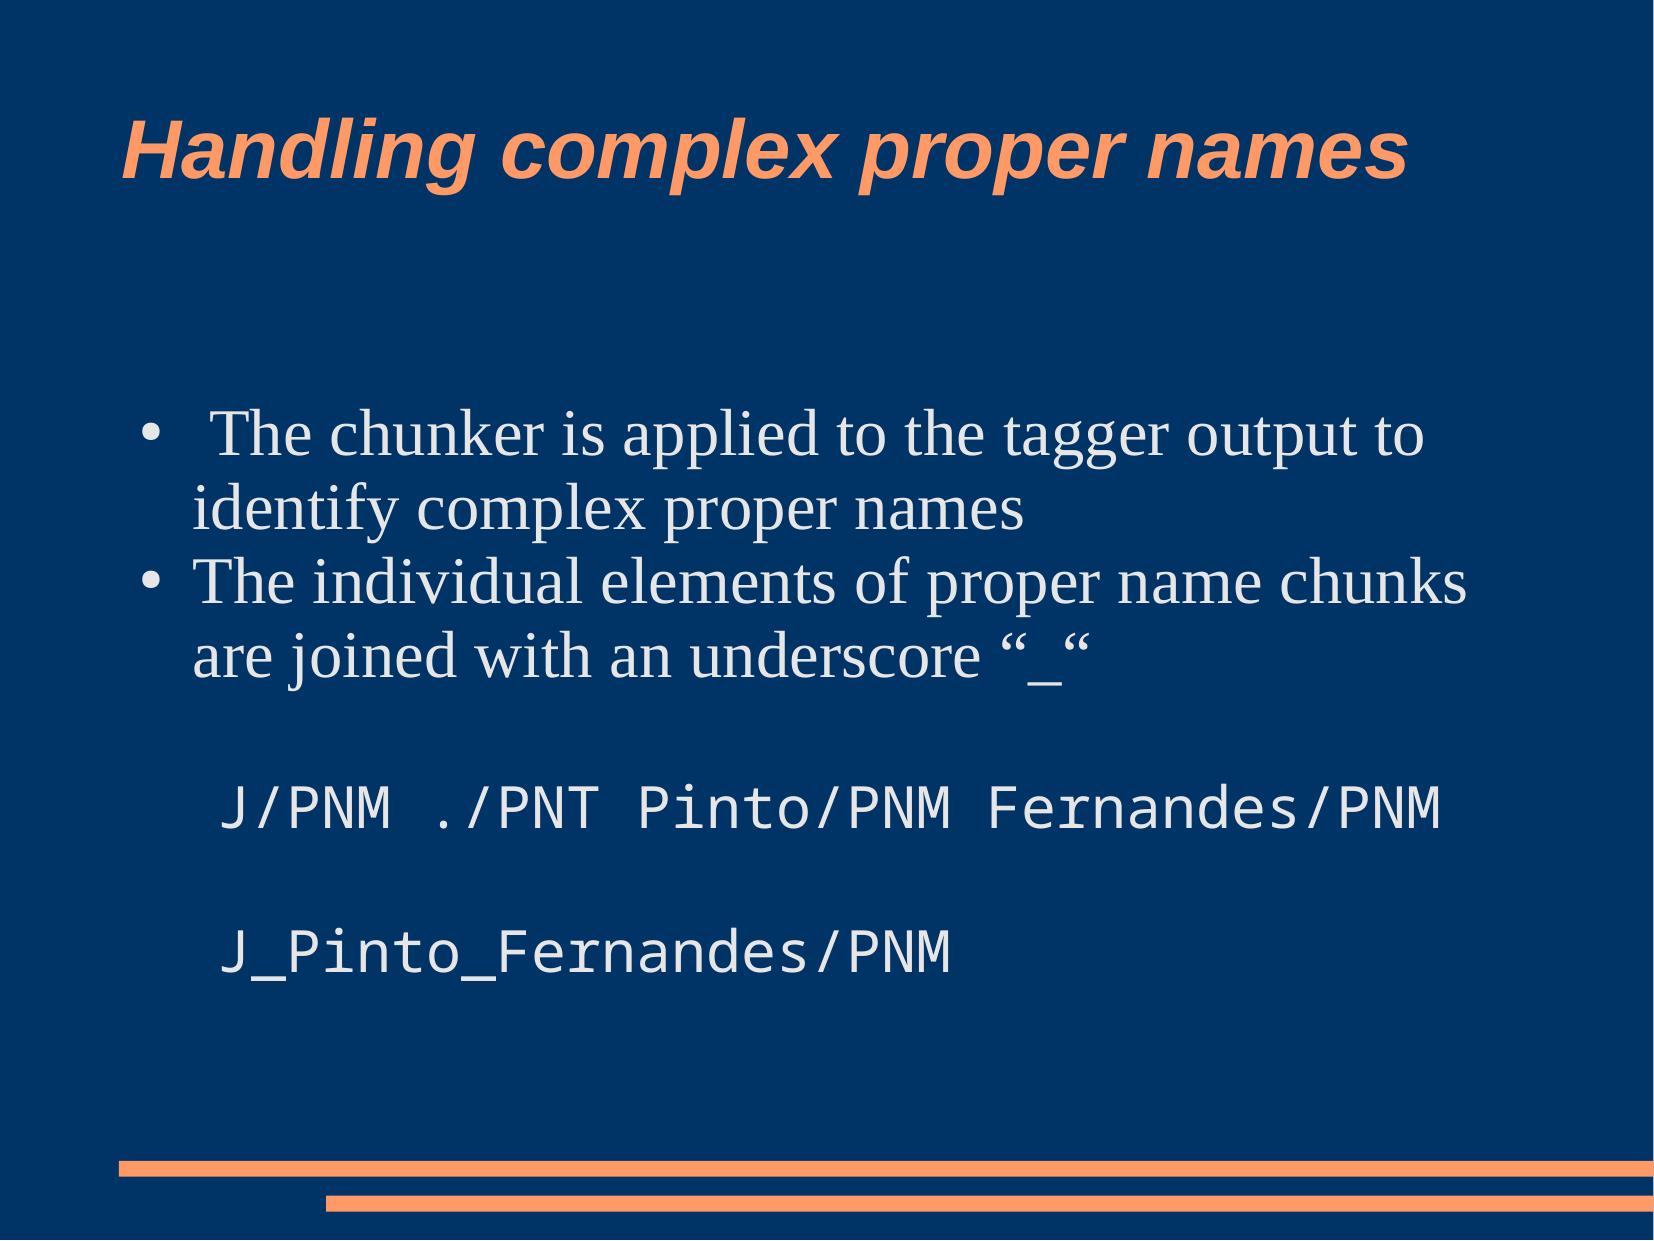

# Handling complex proper names
 The chunker is applied to the tagger output to identify complex proper names
The individual elements of proper name chunks are joined with an underscore “_“
J/PNM ./PNT Pinto/PNM Fernandes/PNM
J_Pinto_Fernandes/PNM